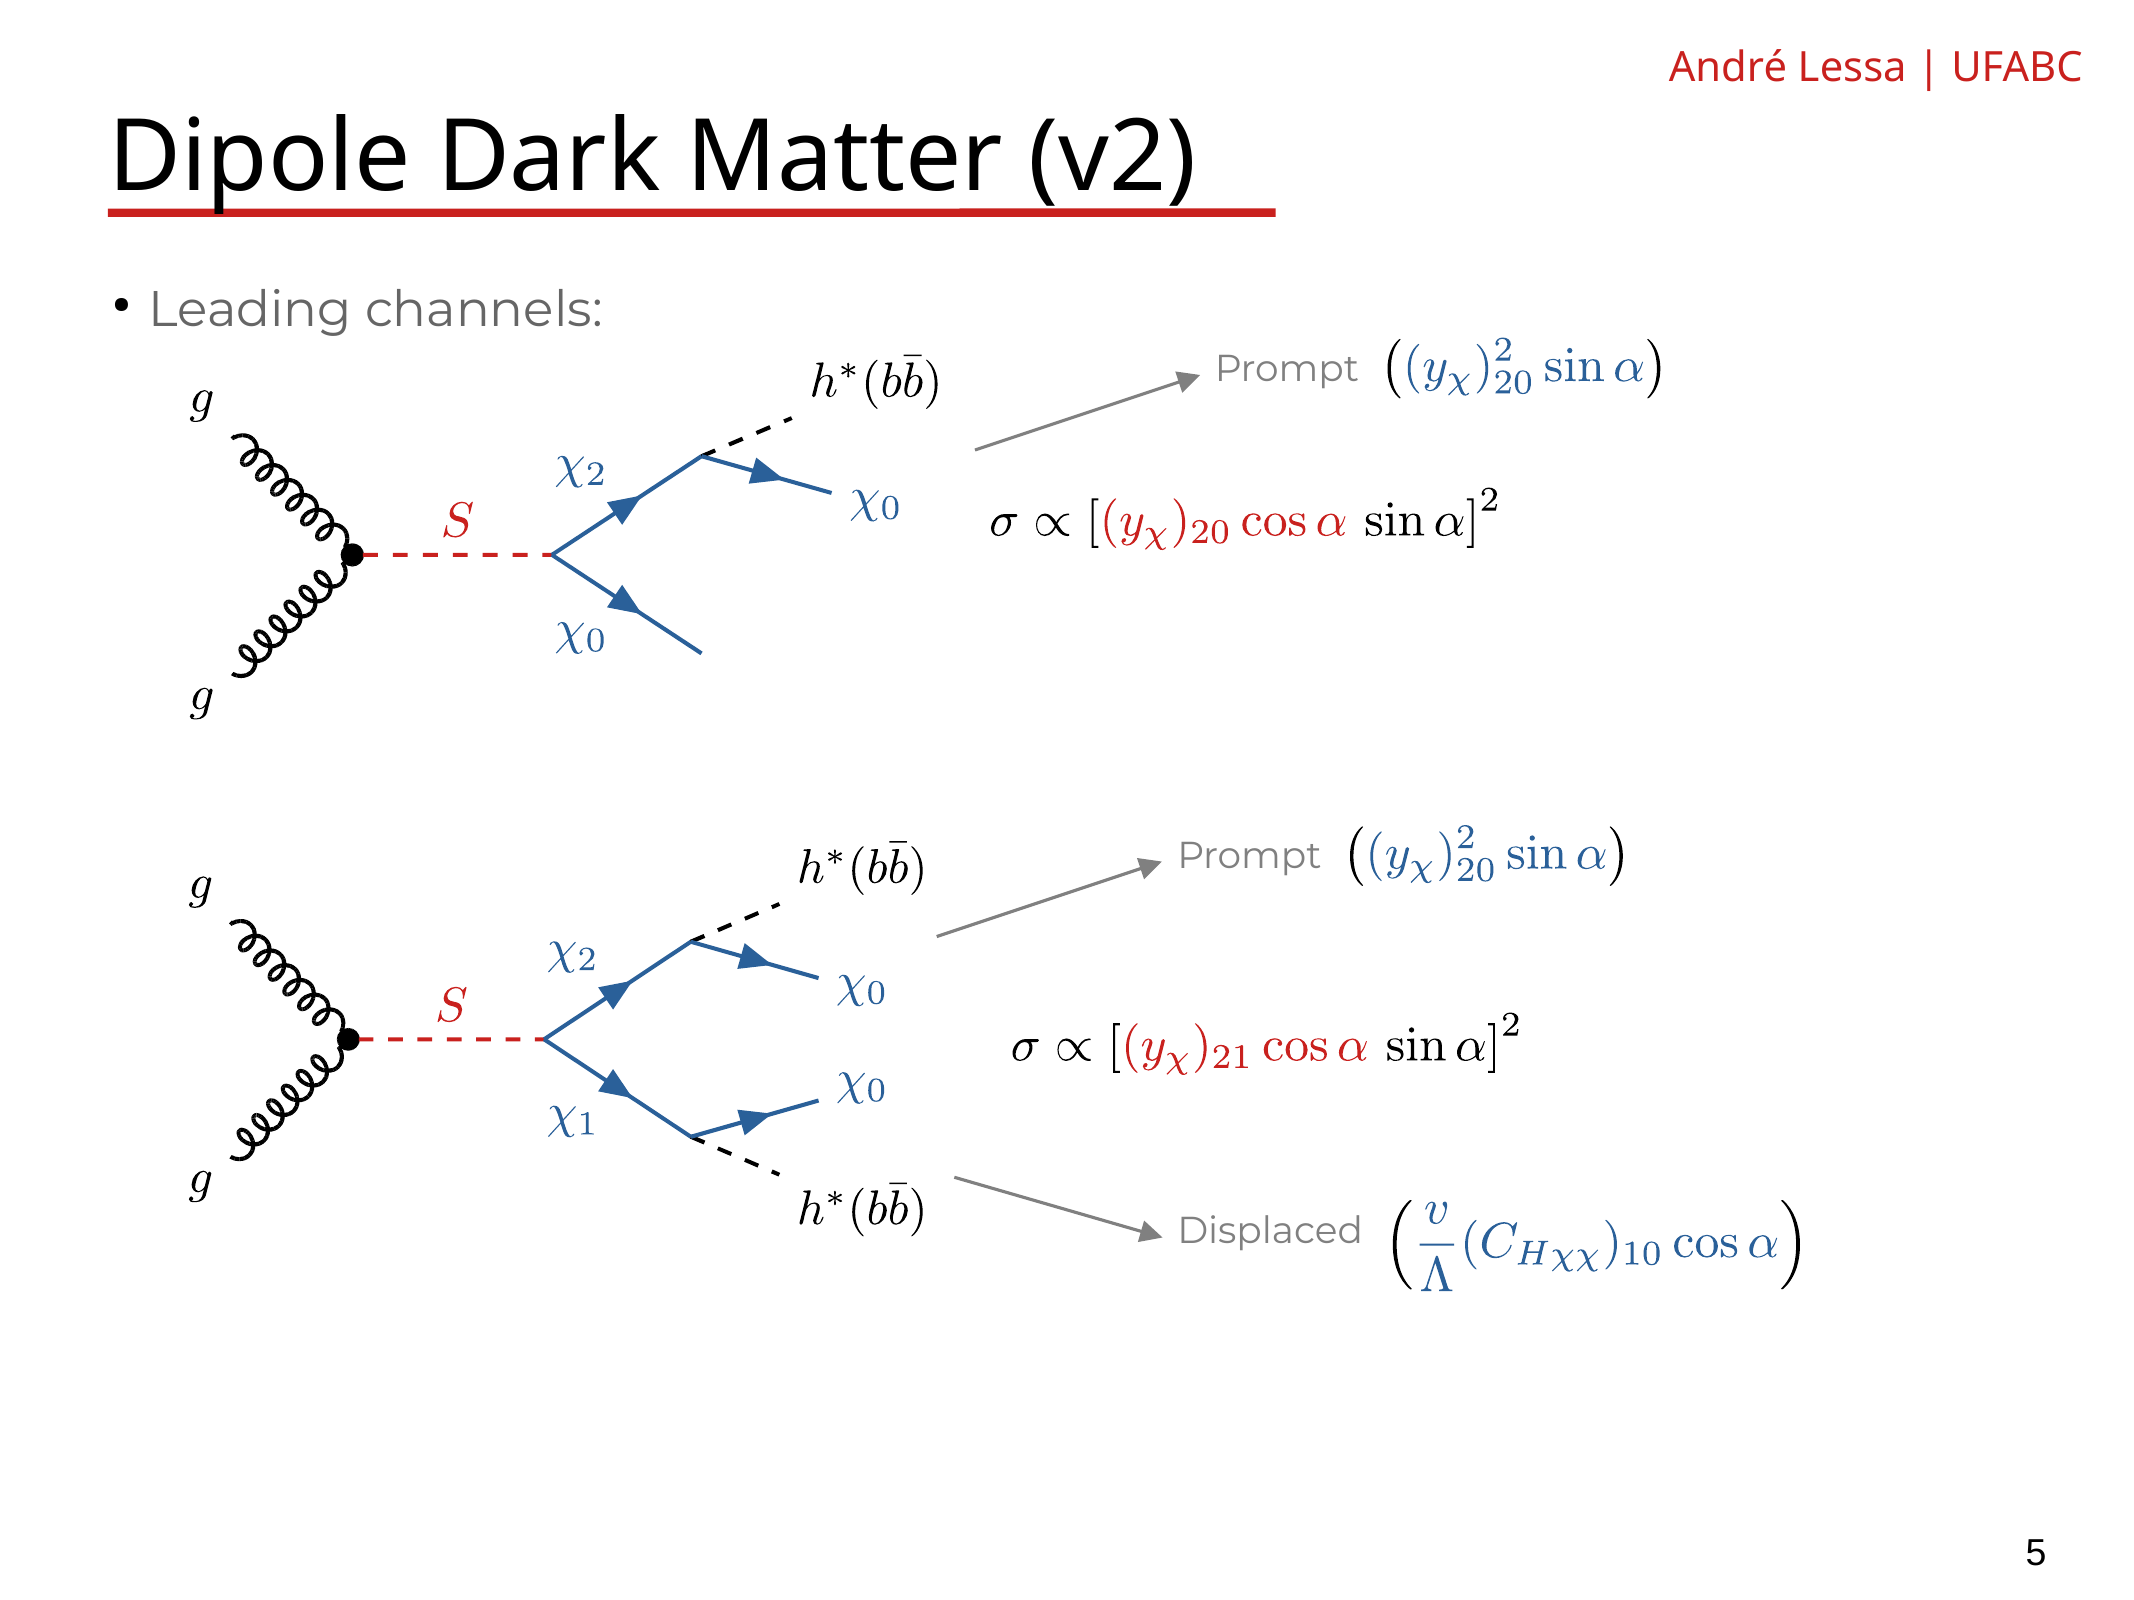

Dipole Dark Matter (v2)
Leading channels:
Prompt
Prompt
Displaced